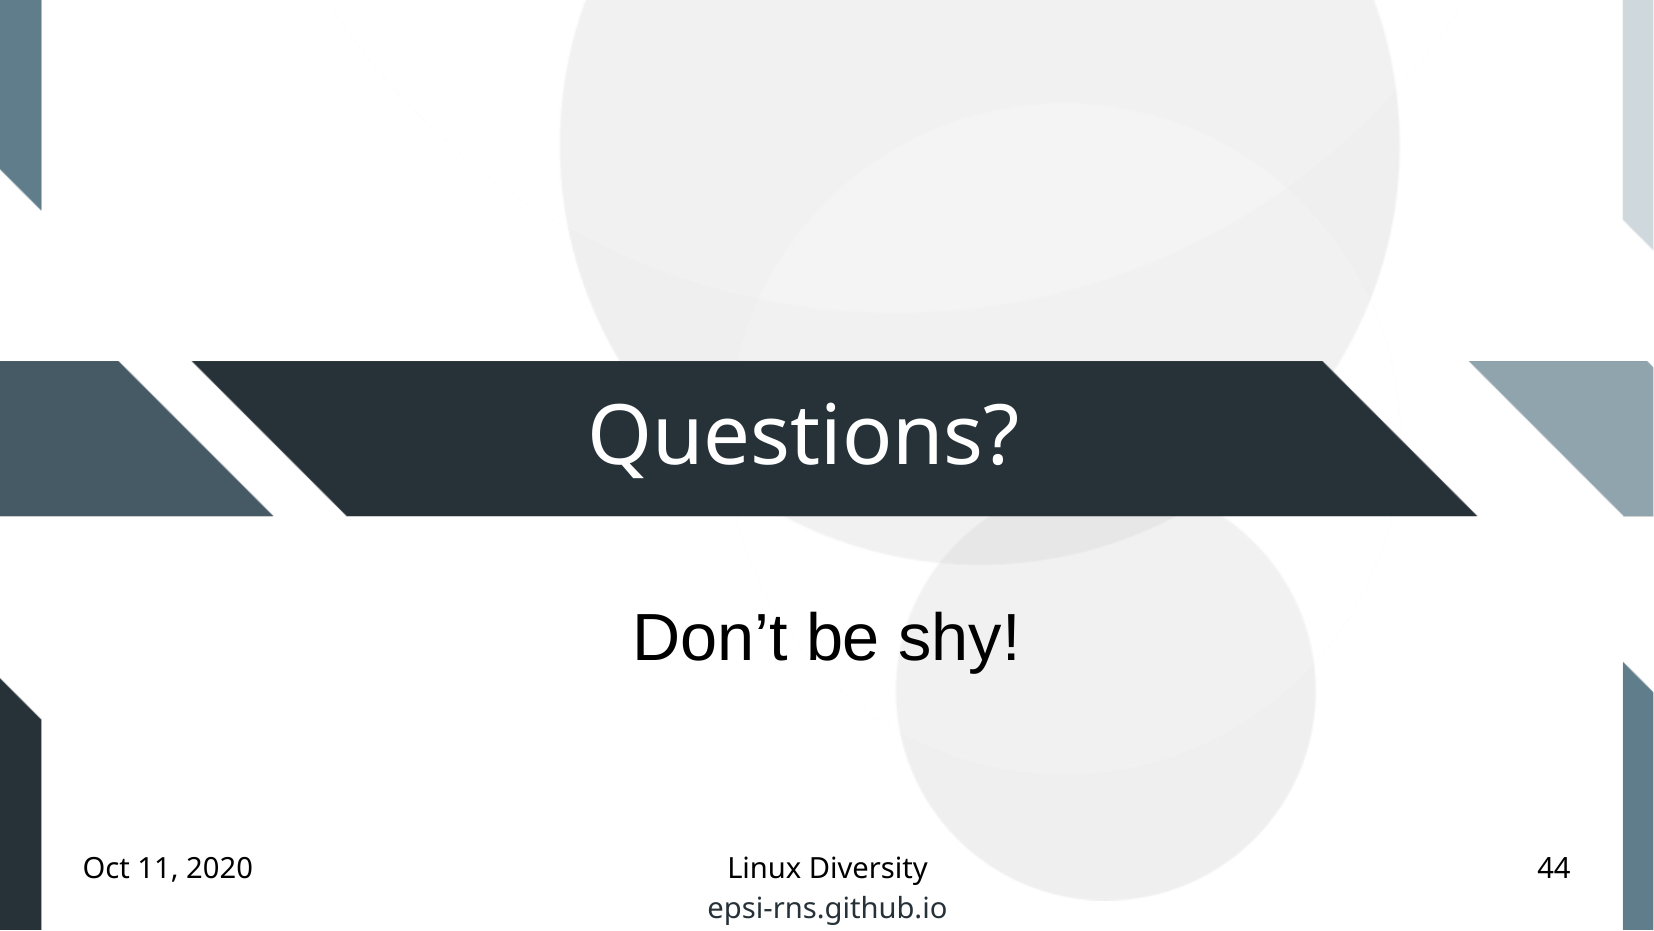

# Questions?
Don’t be shy!
Oct 11, 2020
Linux Diversity
44